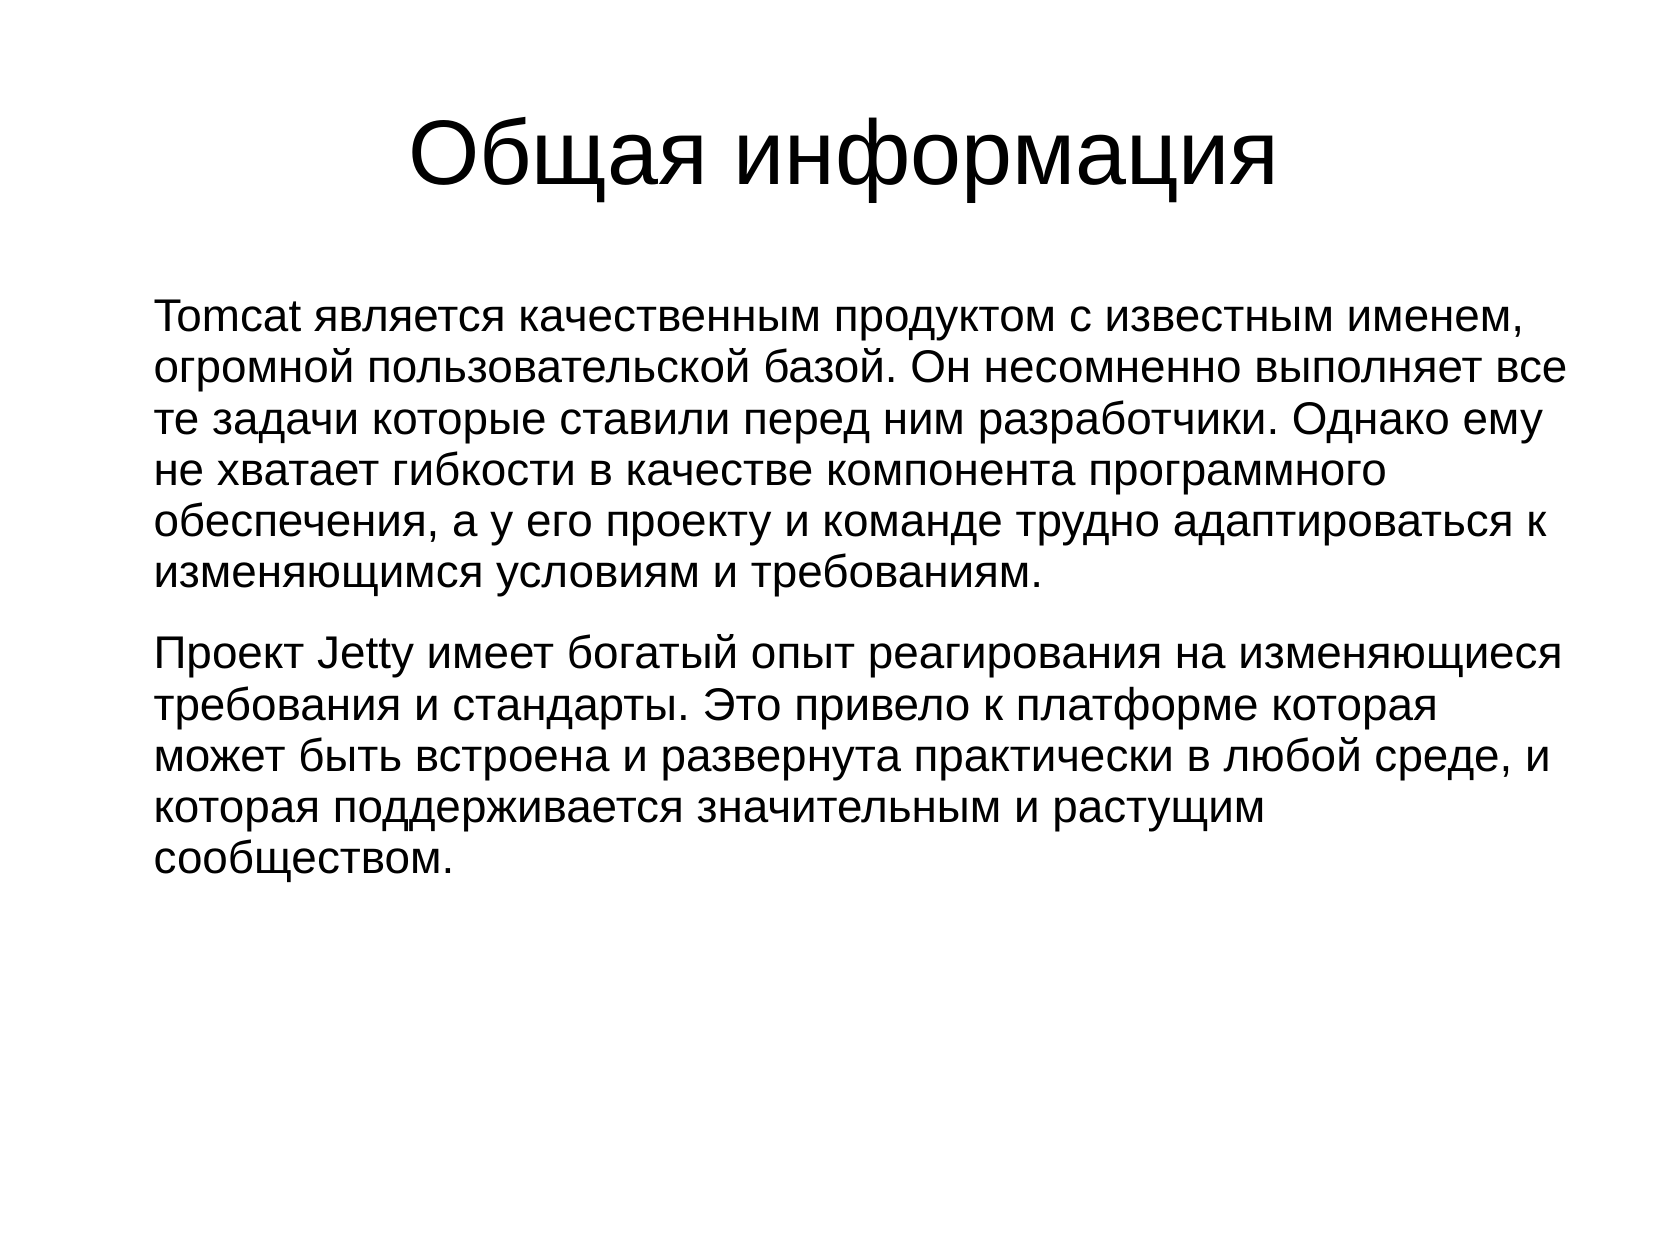

# Общая информация
Tomcat является качественным продуктом с известным именем, огромной пользовательской базой. Он несомненно выполняет все те задачи которые ставили перед ним разработчики. Однако ему не хватает гибкости в качестве компонента программного обеспечения, а у его проекту и команде трудно адаптироваться к изменяющимся условиям и требованиям.
Проект Jetty имеет богатый опыт реагирования на изменяющиеся требования и стандарты. Это привело к платформе которая может быть встроена и развернута практически в любой среде, и которая поддерживается значительным и растущим сообществом.